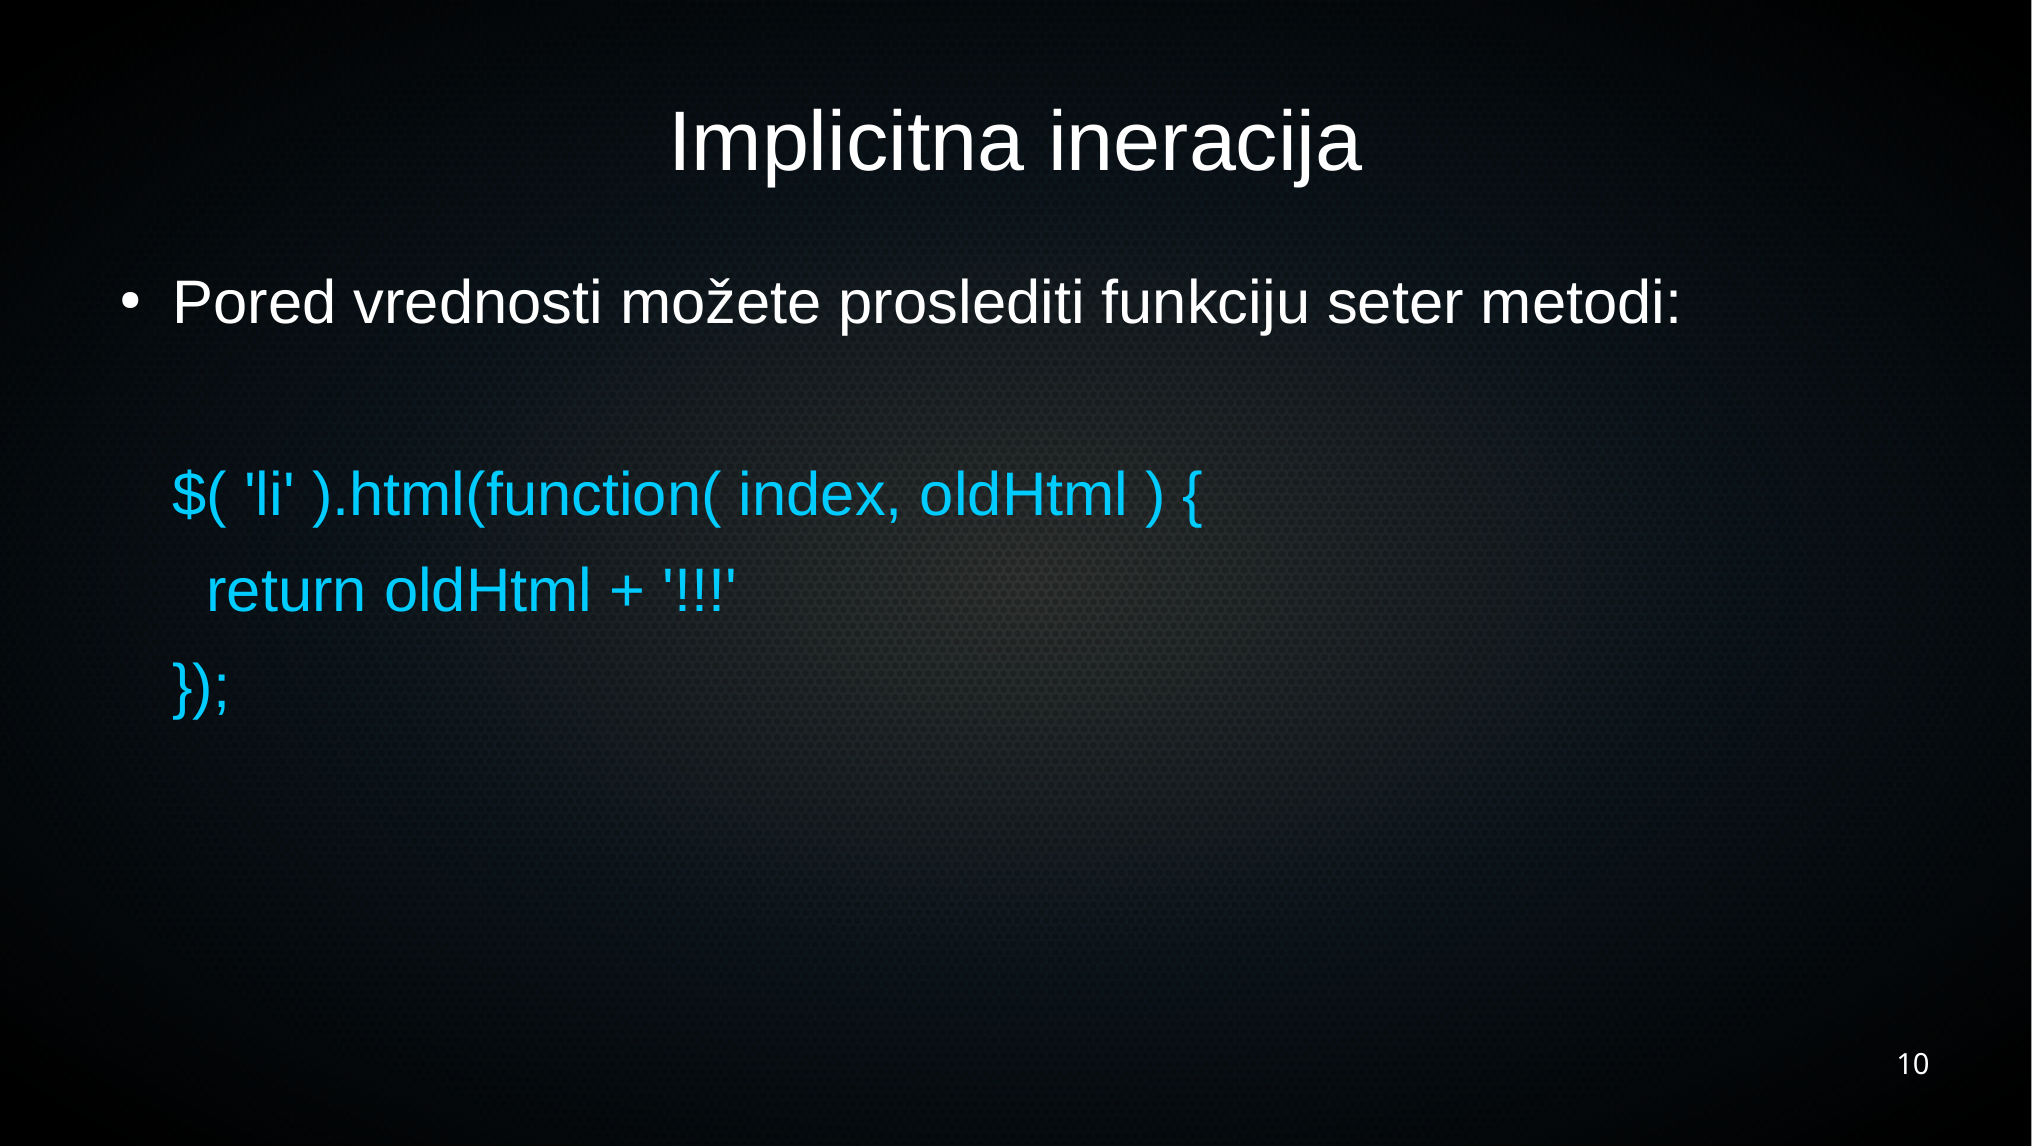

# Implicitna ineracija
Pored vrednosti možete proslediti funkciju seter metodi:
$( 'li' ).html(function( index, oldHtml ) {
 return oldHtml + '!!!'
});
10